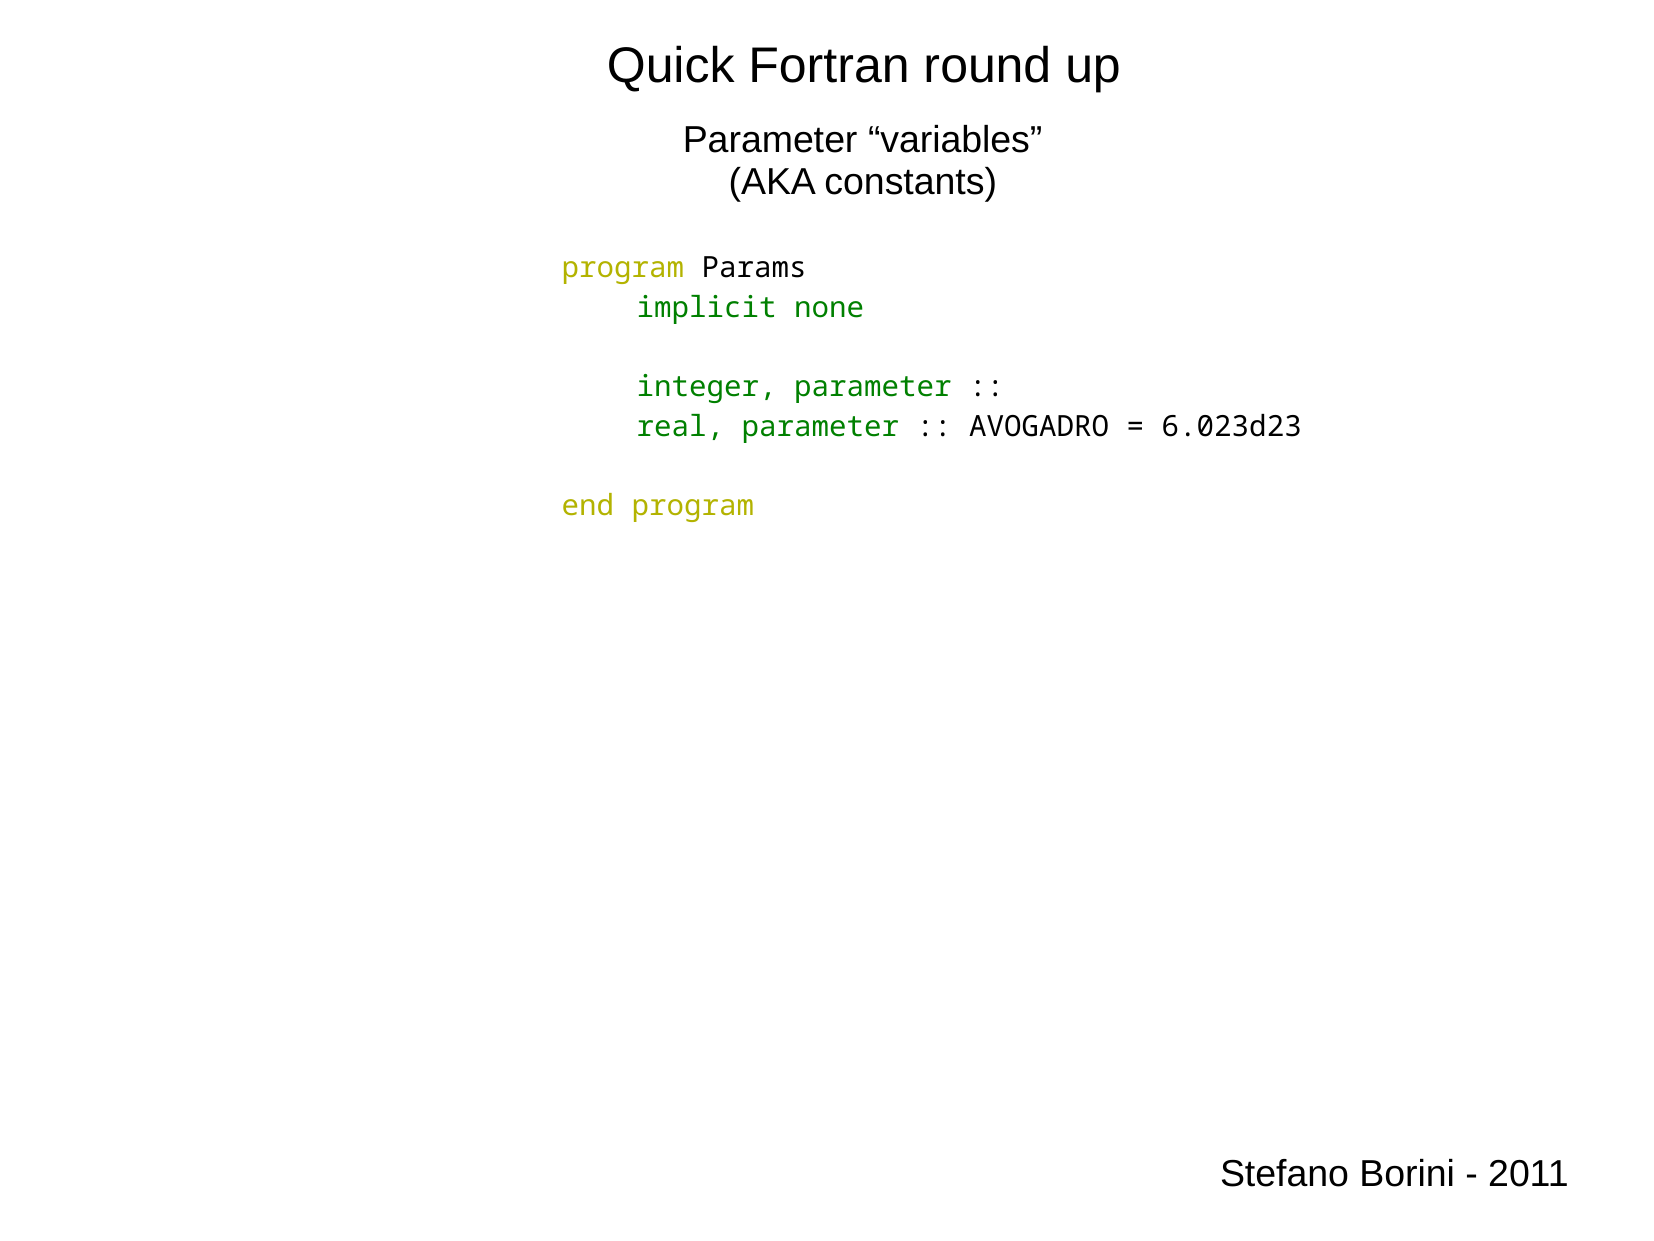

Parameter “variables”
(AKA constants)
program Params
	implicit none
	integer, parameter ::
	real, parameter :: AVOGADRO = 6.023d23
end program